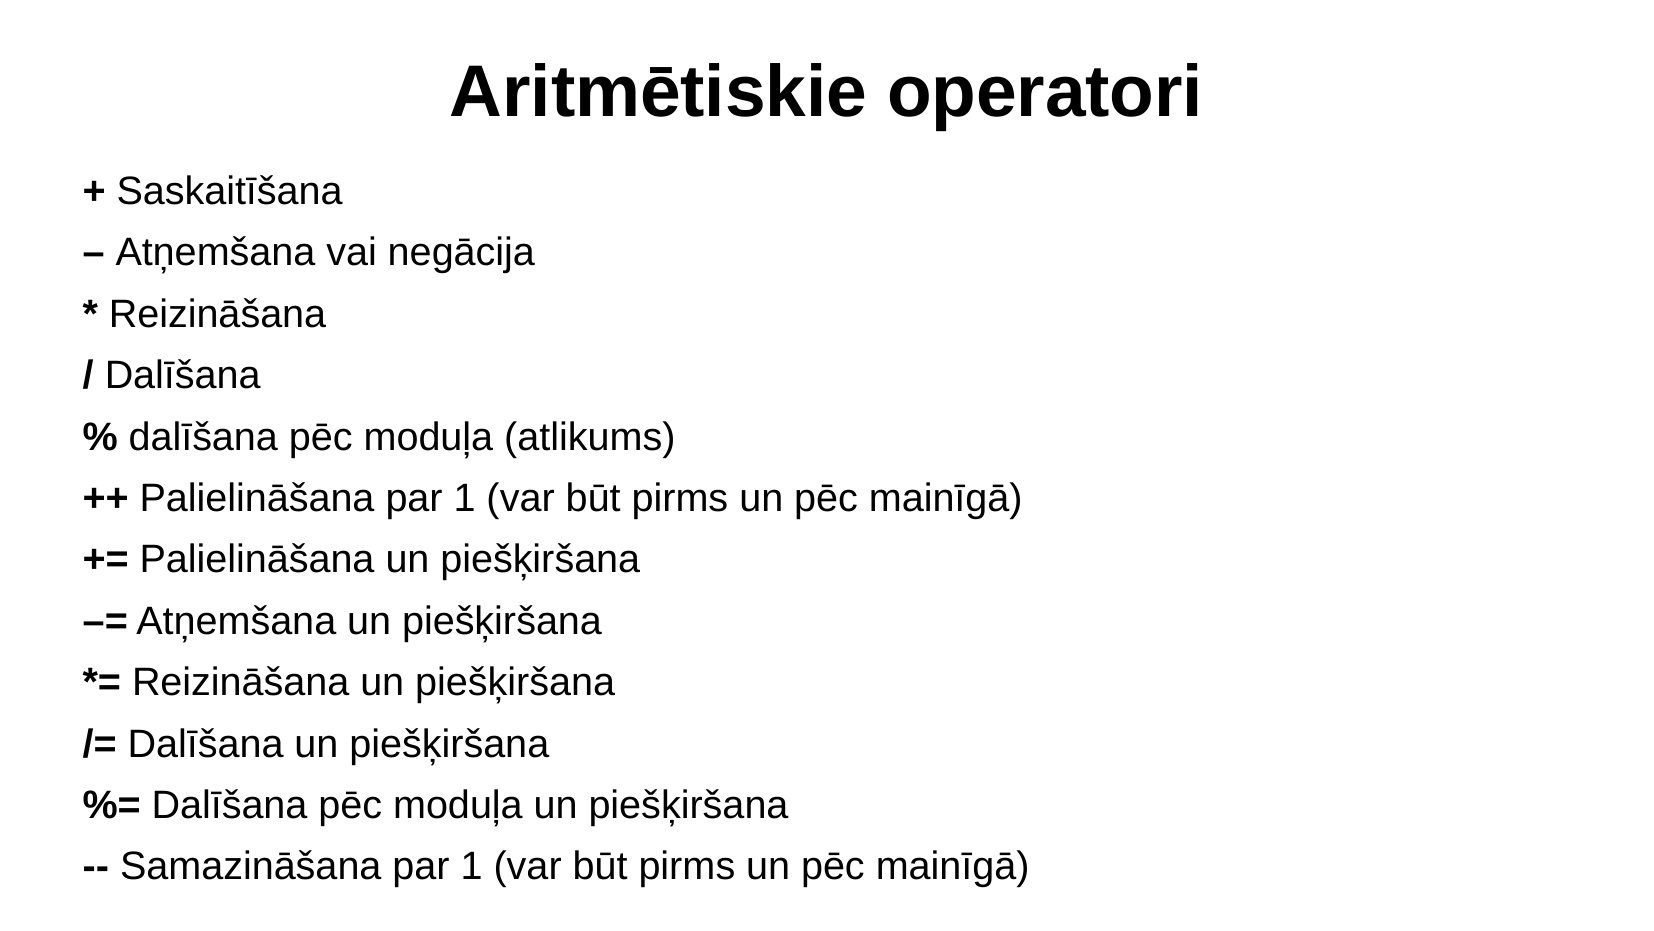

# Aritmētiskie operatori
+ Saskaitīšana
– Atņemšana vai negācija
* Reizināšana
/ Dalīšana
% dalīšana pēc moduļa (atlikums)
++ Palielināšana par 1 (var būt pirms un pēc mainīgā)
+= Palielināšana un piešķiršana
–= Atņemšana un piešķiršana
*= Reizināšana un piešķiršana
/= Dalīšana un piešķiršana
%= Dalīšana pēc moduļa un piešķiršana
-- Samazināšana par 1 (var būt pirms un pēc mainīgā)